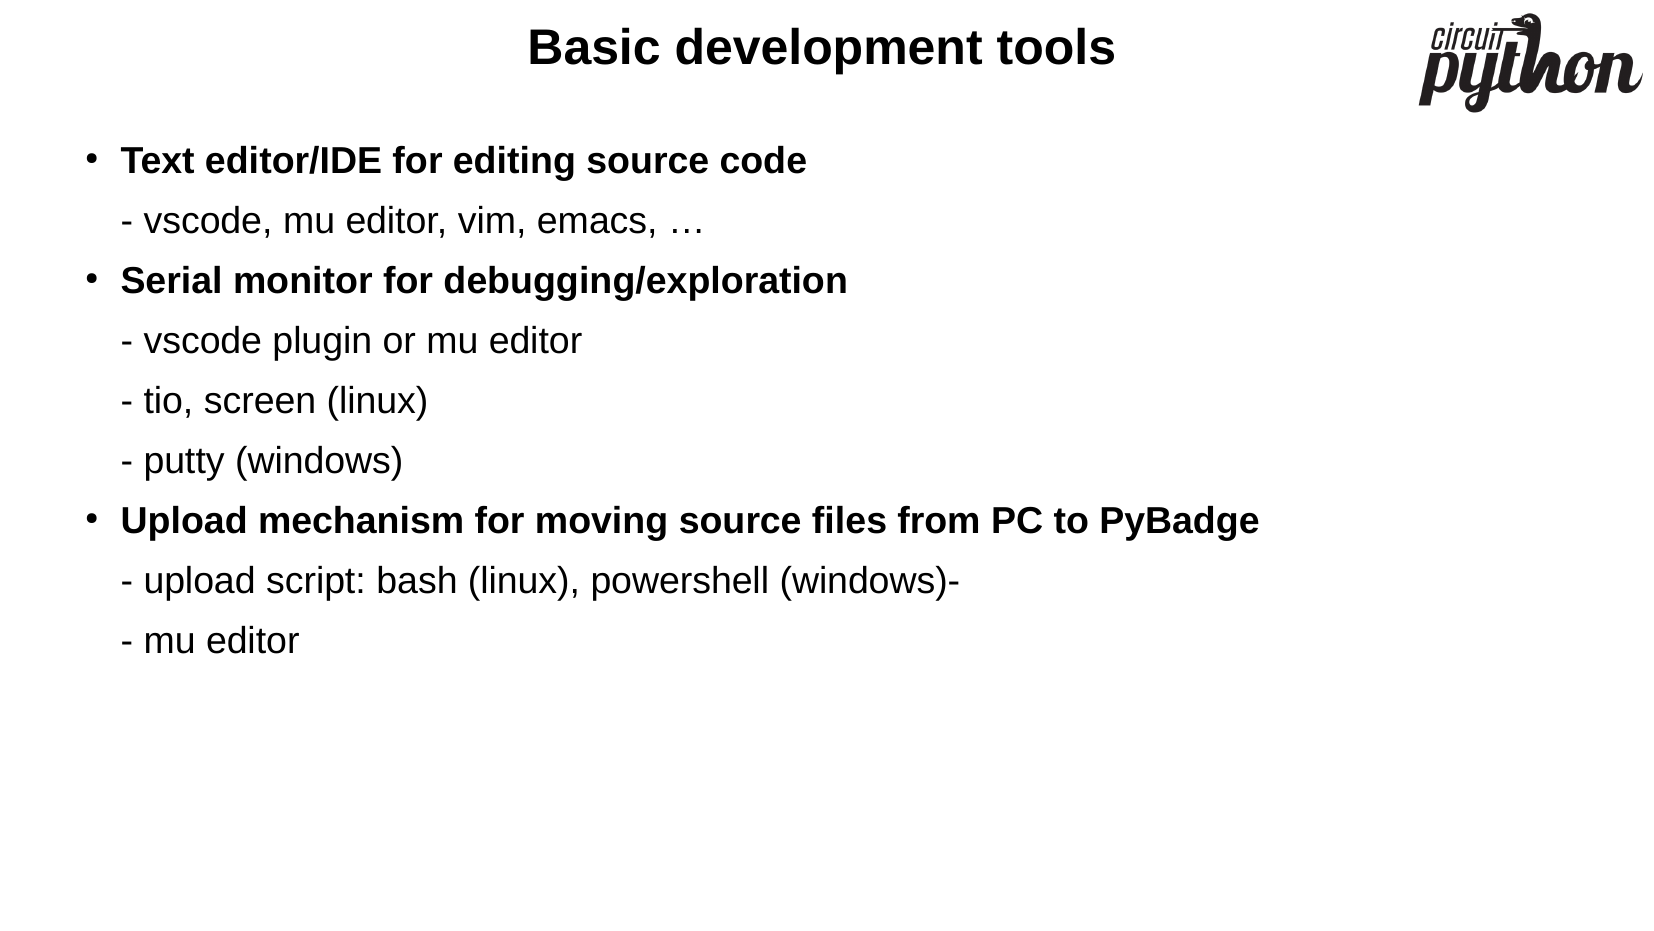

Basic development tools
Text editor/IDE for editing source code
- vscode, mu editor, vim, emacs, …
Serial monitor for debugging/exploration
- vscode plugin or mu editor
- tio, screen (linux)
- putty (windows)
Upload mechanism for moving source files from PC to PyBadge
- upload script: bash (linux), powershell (windows)-
- mu editor